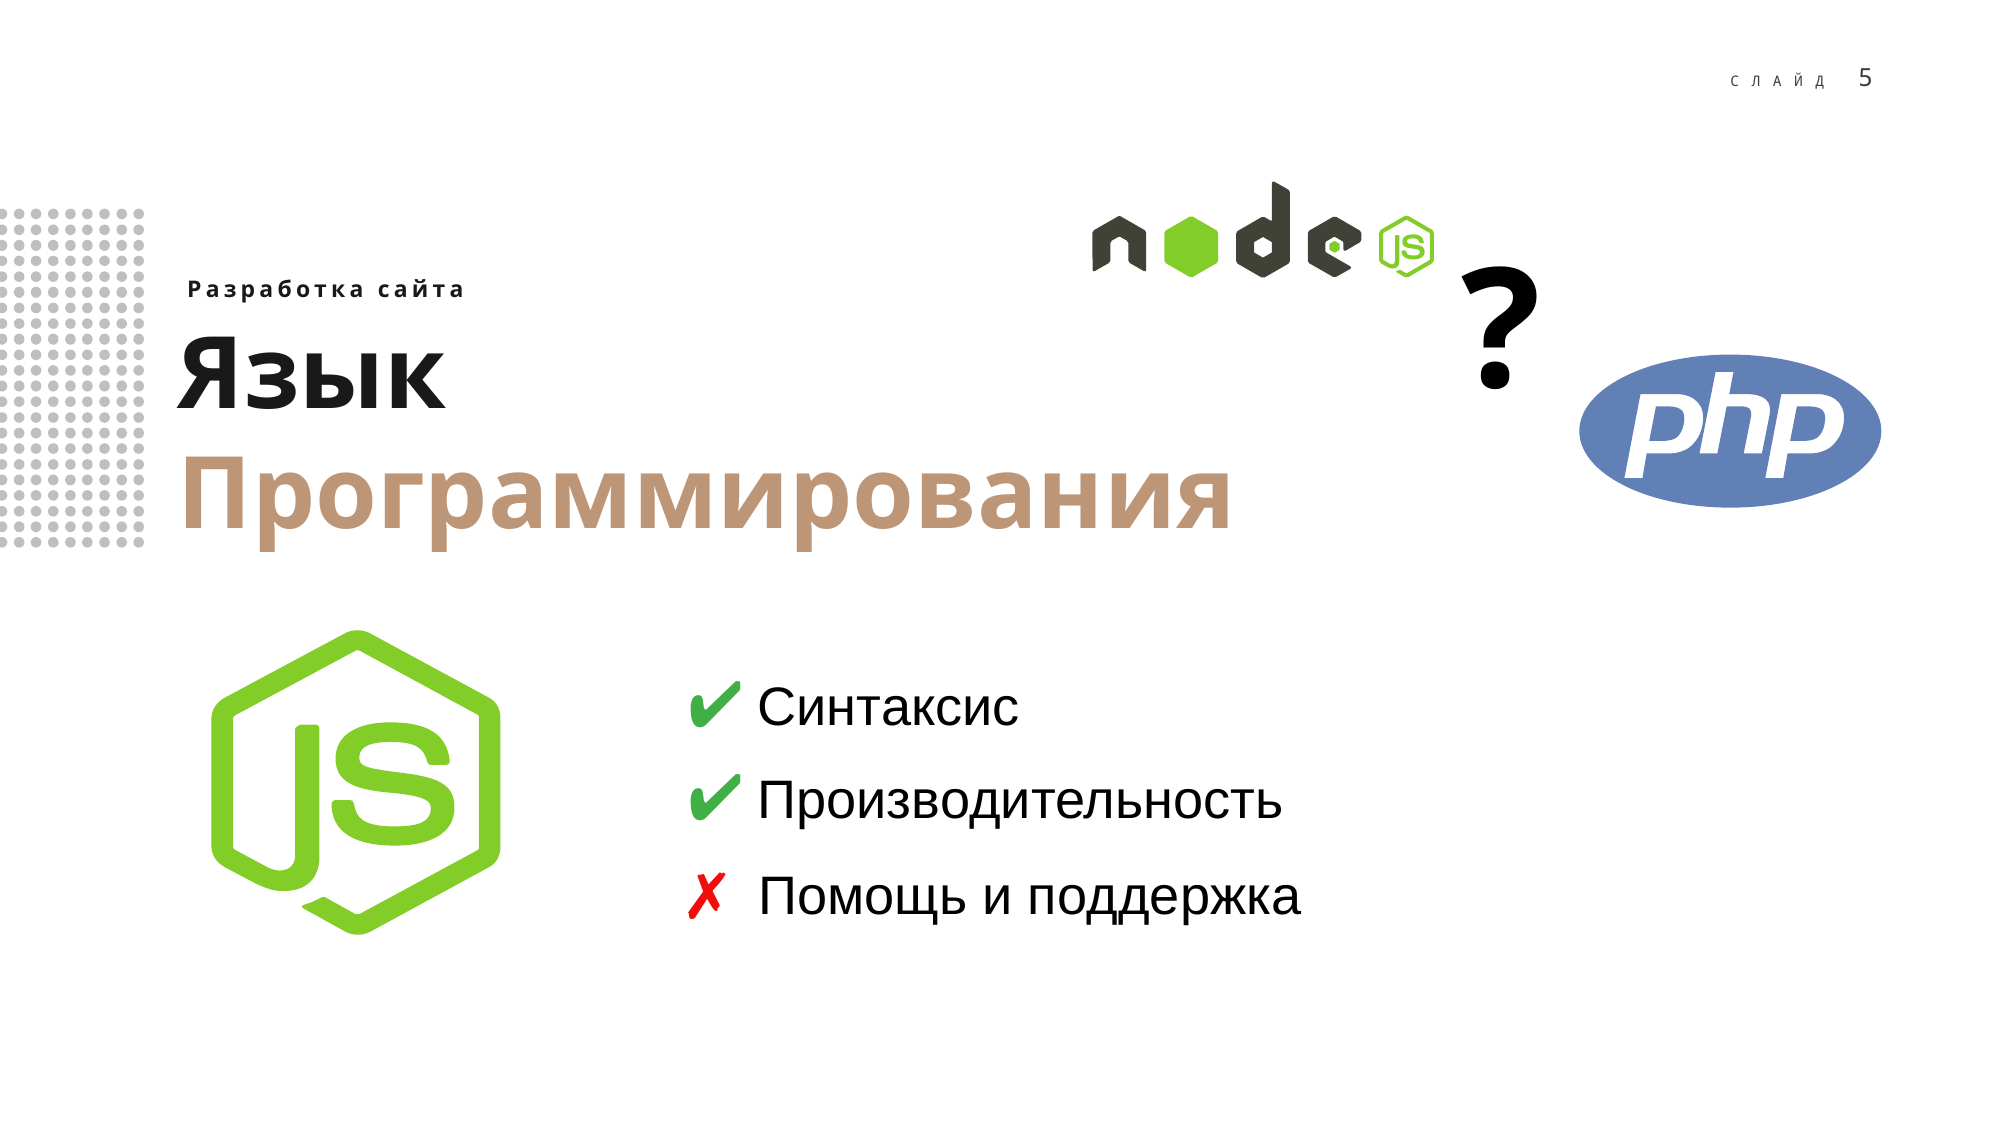

?
Разработка сайта
Язык
Программирования
 Синтаксис
 Производительность
 Помощь и поддержка